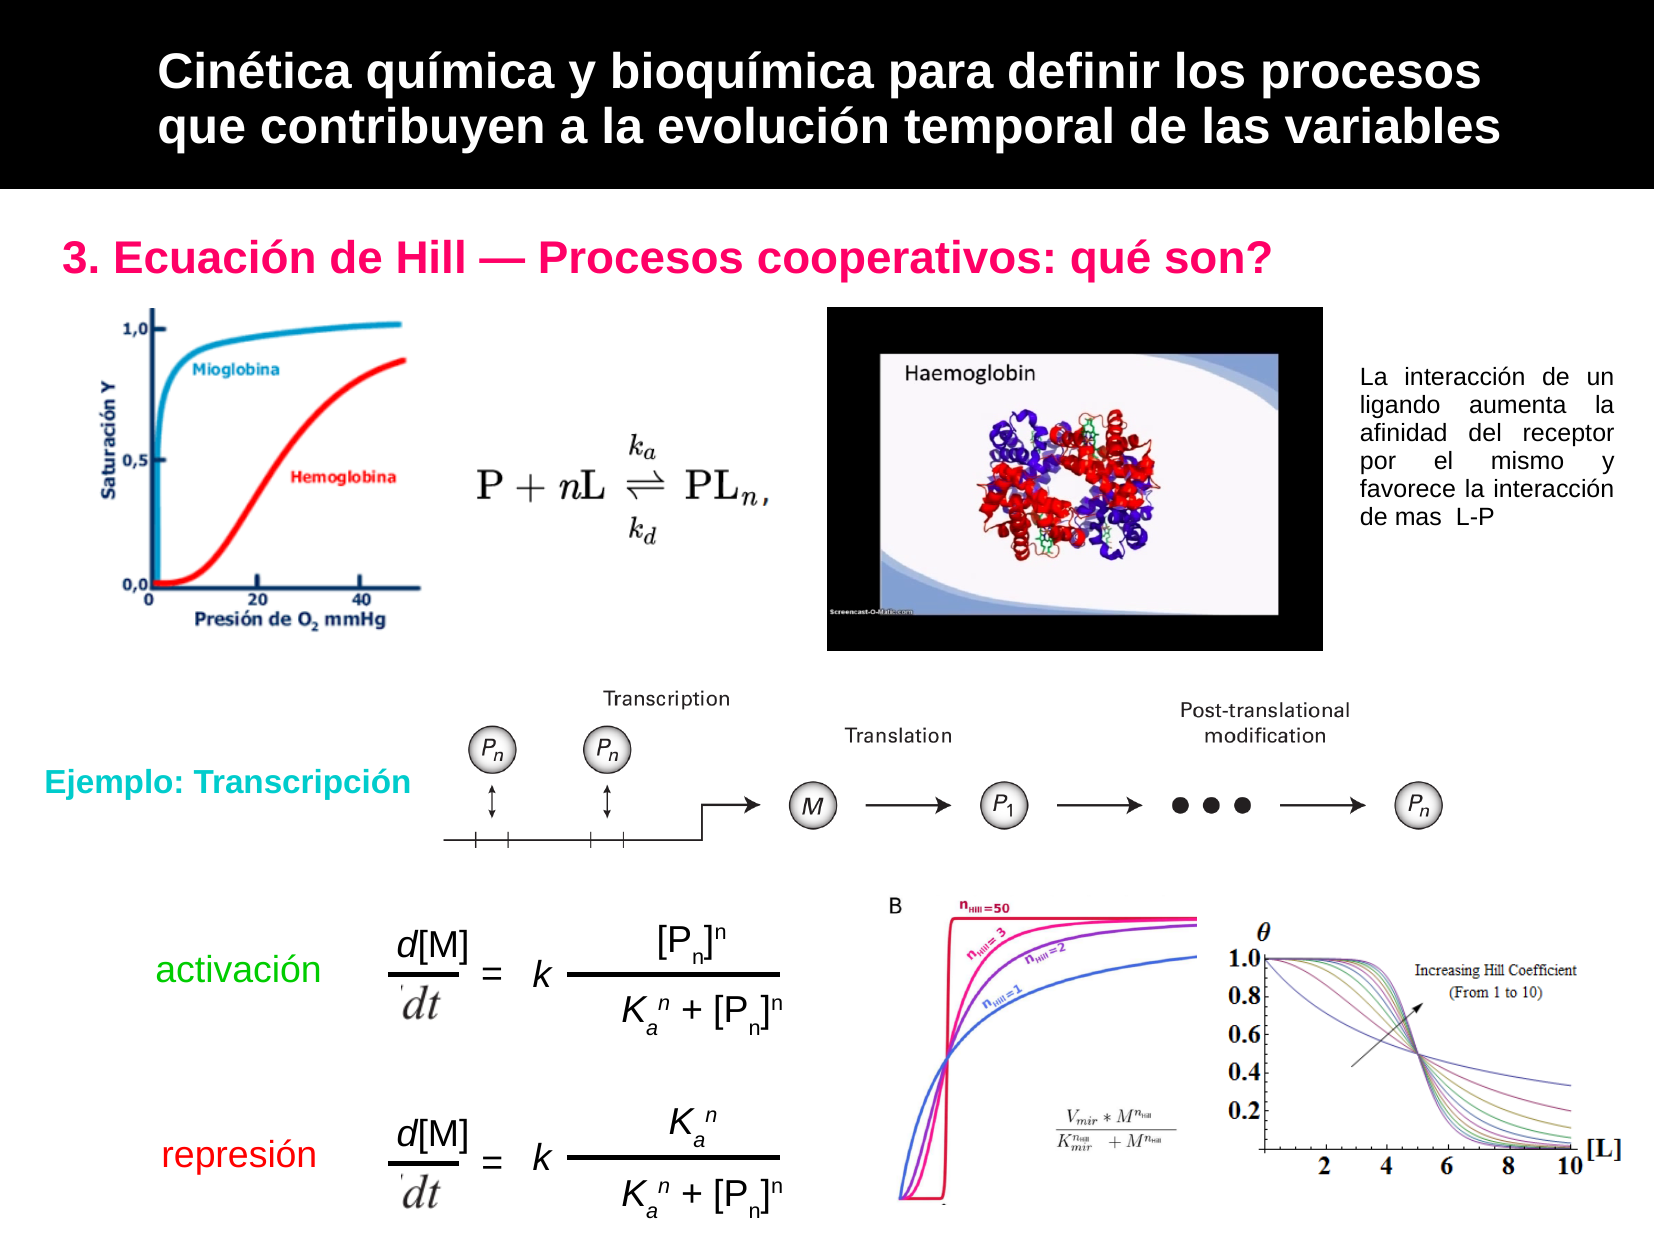

Cinética química y bioquímica para definir los procesos que contribuyen a la evolución temporal de las variables
3. Ecuación de Hill — Procesos cooperativos: qué son?
La interacción de un ligando aumenta la afinidad del receptor por el mismo y favorece la interacción de mas L-P
Ejemplo: Transcripción
[Pn]n
d[M]
activación
=
k
Kan + [Pn]n
Kan
d[M]
represión
k
=
Kan + [Pn]n